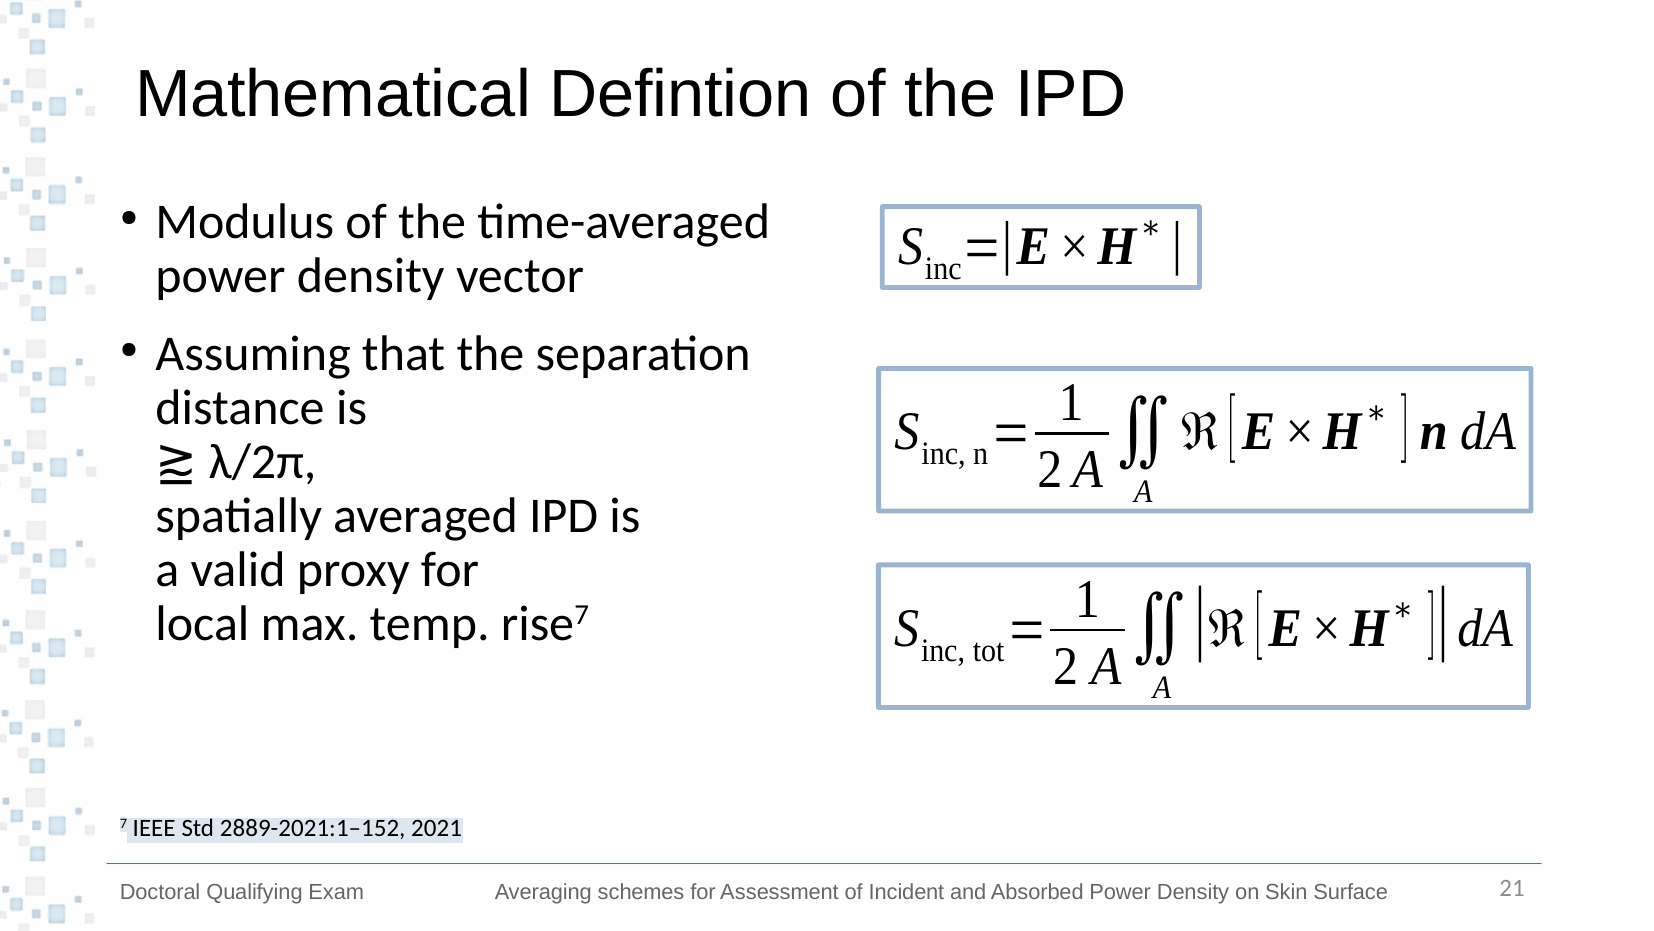

Mathematical Defintion of the IPD
# Modulus of the time-averaged power density vector
Assuming that the separation distance is
⪎ λ/2π,
spatially averaged IPD is
a valid proxy for
local max. temp. rise7
7 IEEE Std 2889-2021:1–152, 2021
21
Doctoral Qualifying Exam		Averaging schemes for Assessment of Incident and Absorbed Power Density on Skin Surface